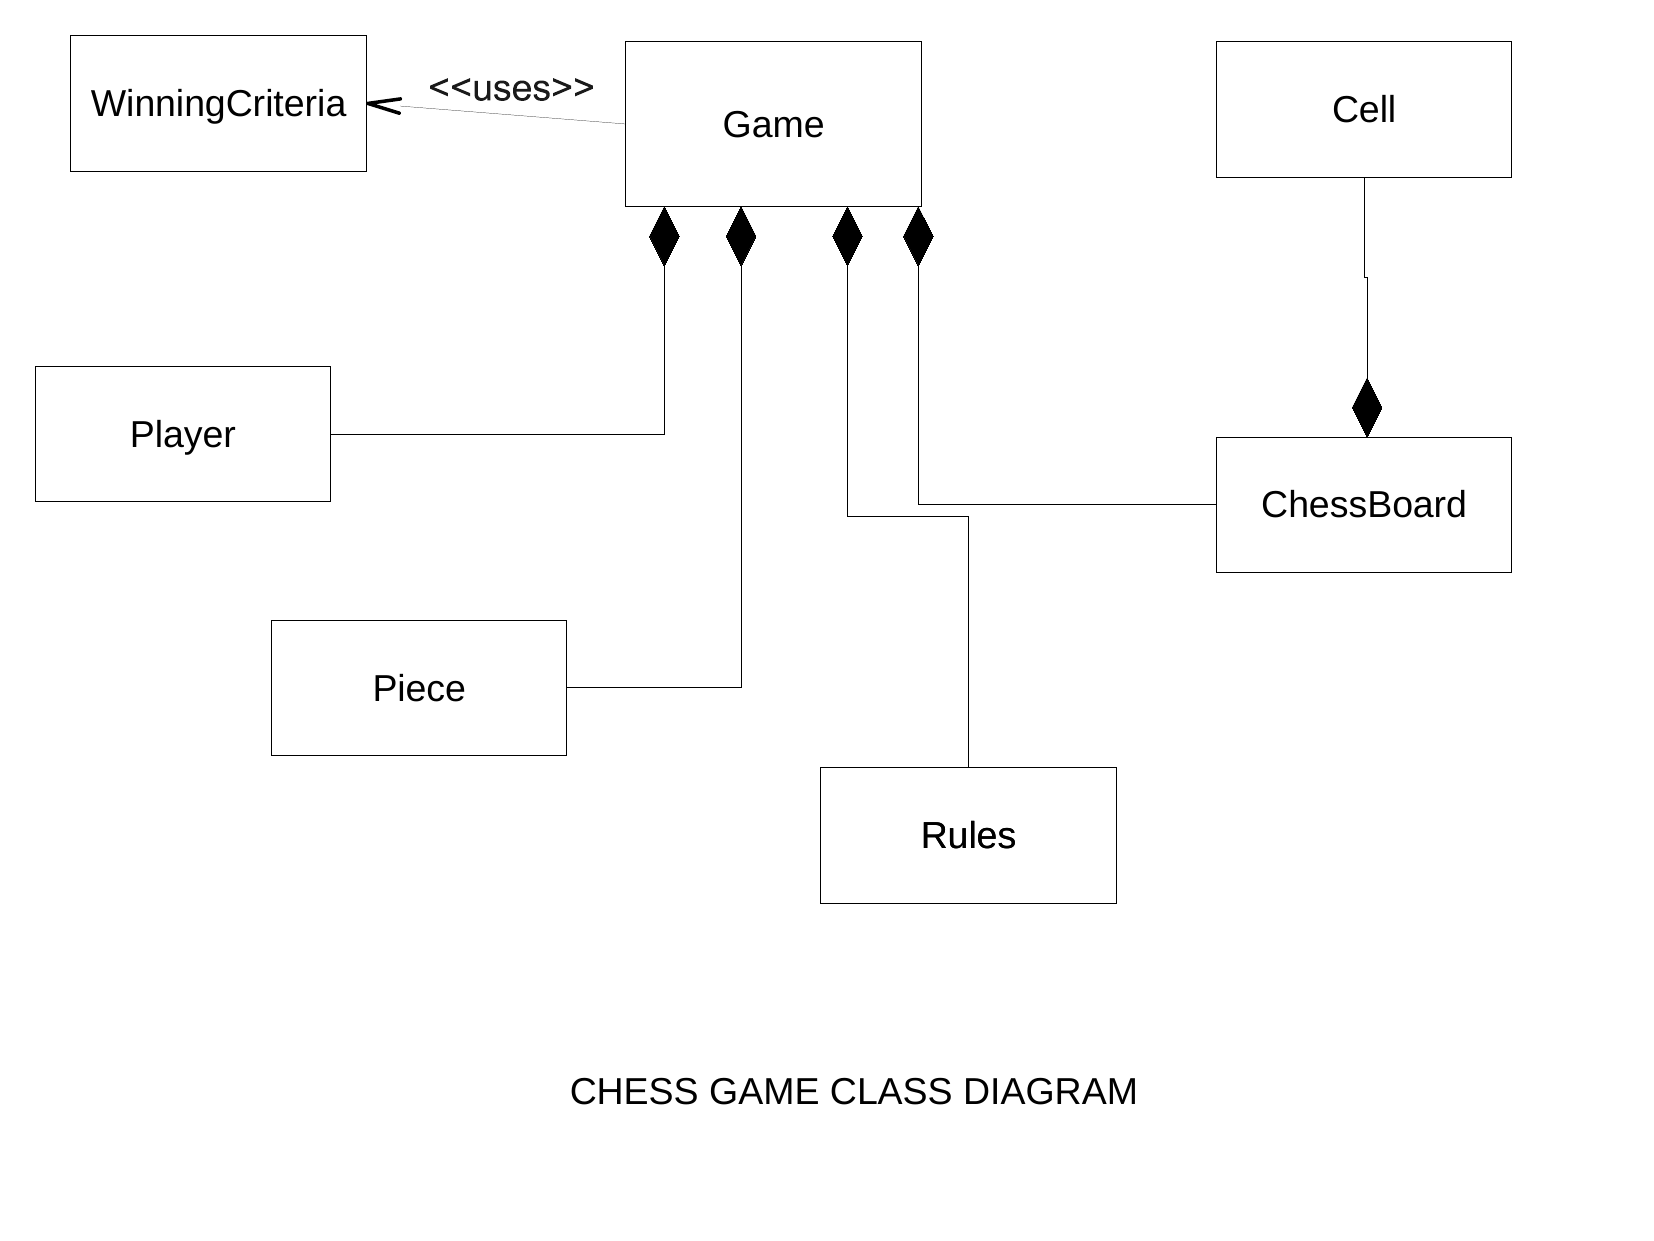

WinningCriteria
Game
Cell
Player
ChessBoard
Piece
Rules
Rules
CHESS GAME CLASS DIAGRAM